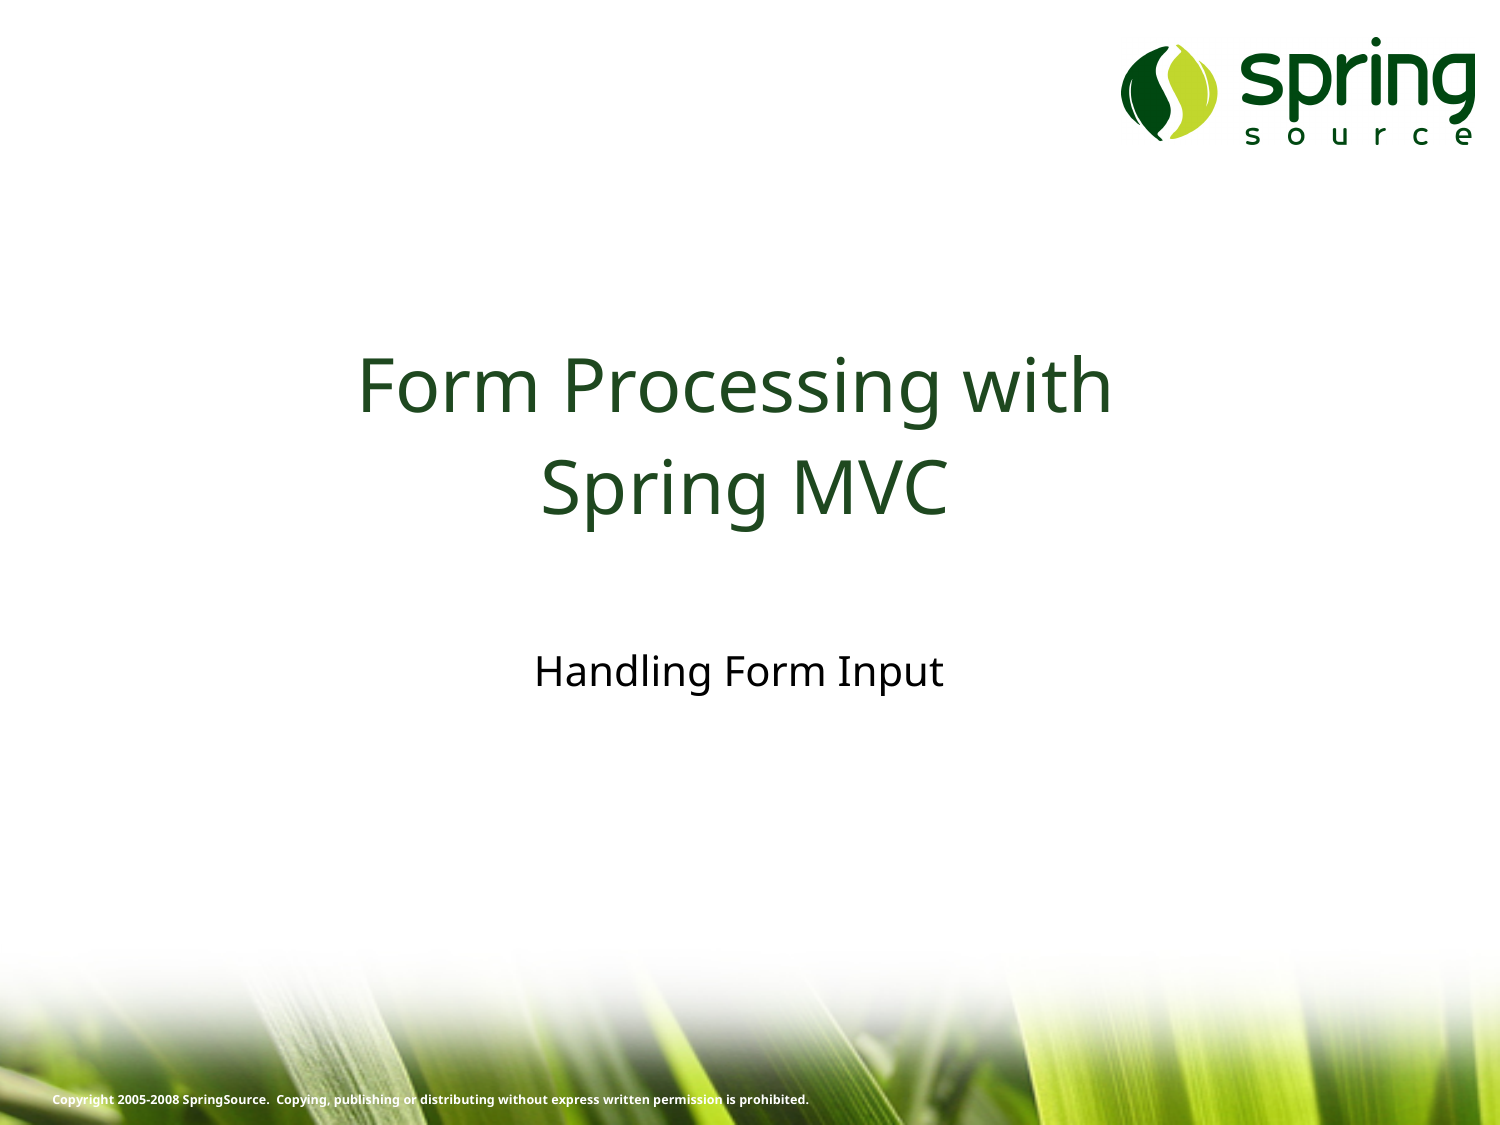

# Form Processing with Spring MVC
Handling Form Input